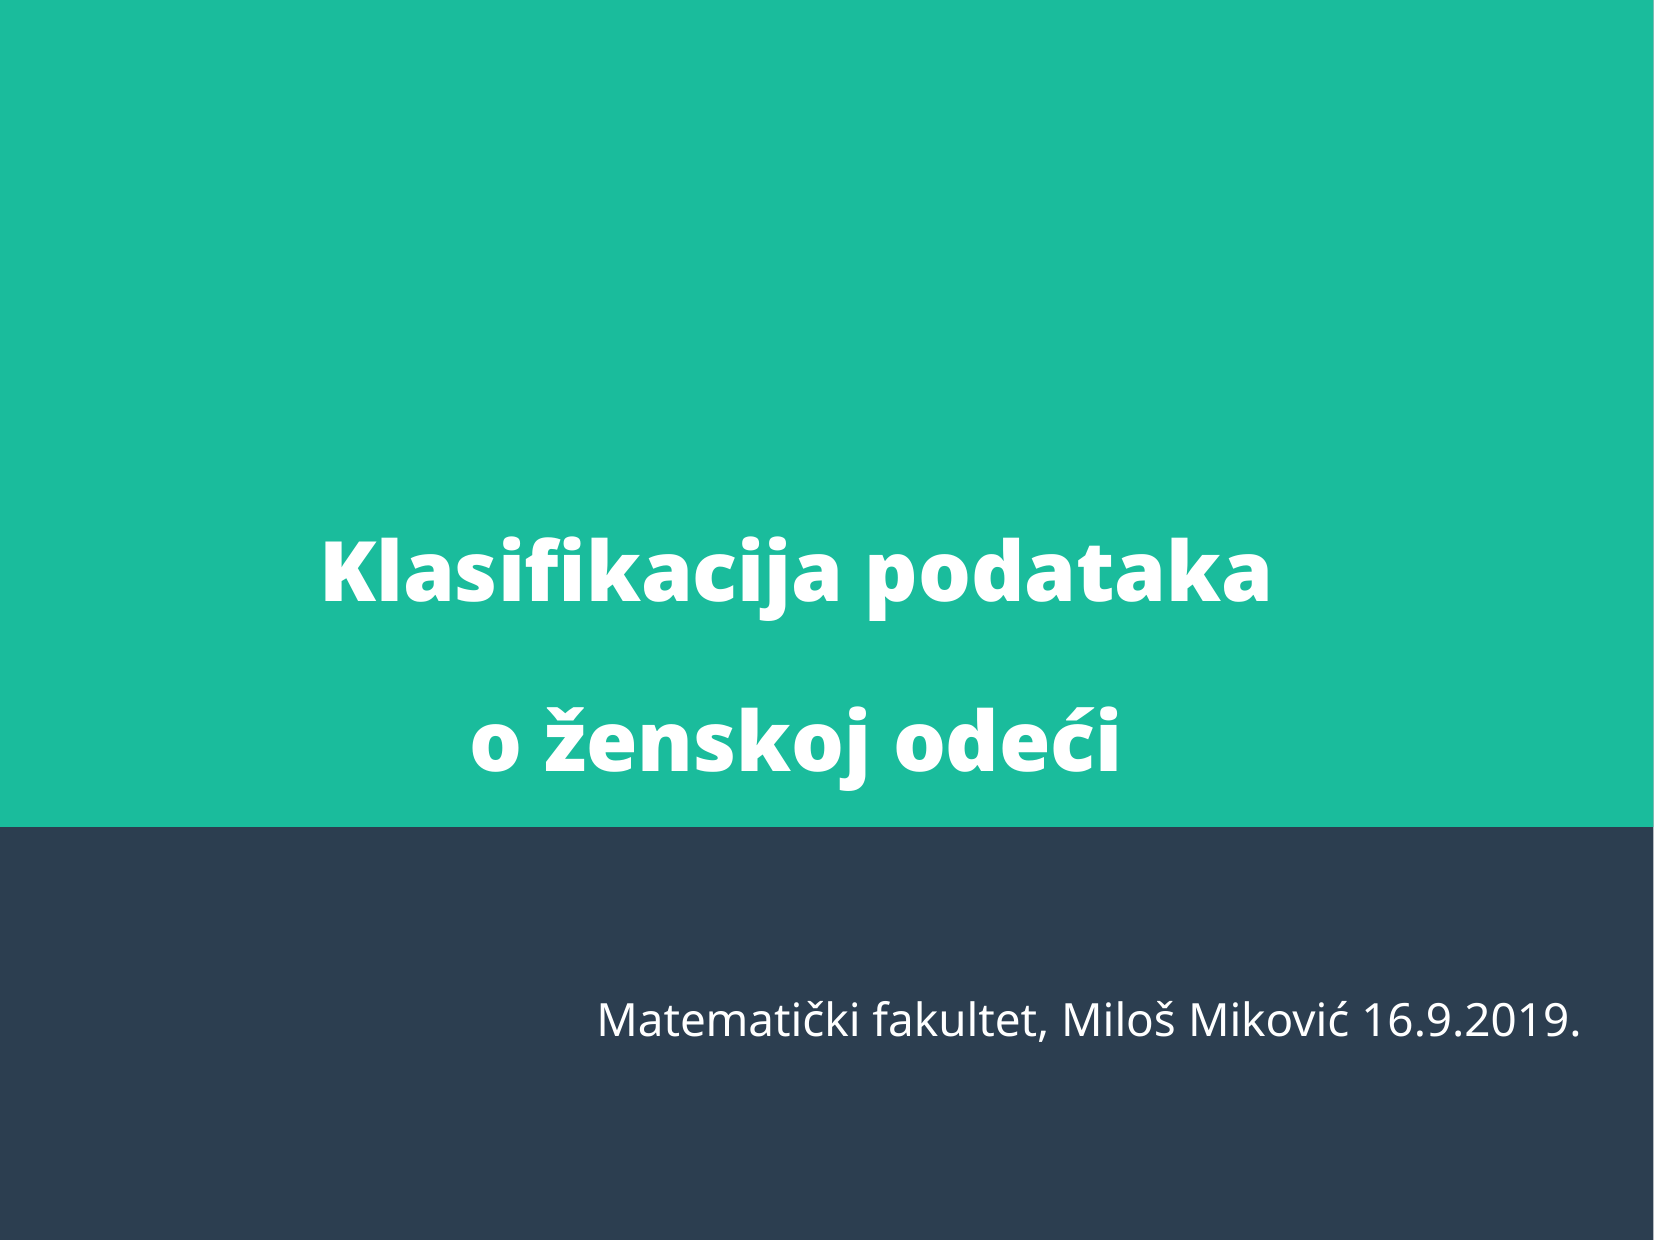

# Klasifikacija podataka o ženskoj odeći
Matematički fakultet, Miloš Miković 16.9.2019.